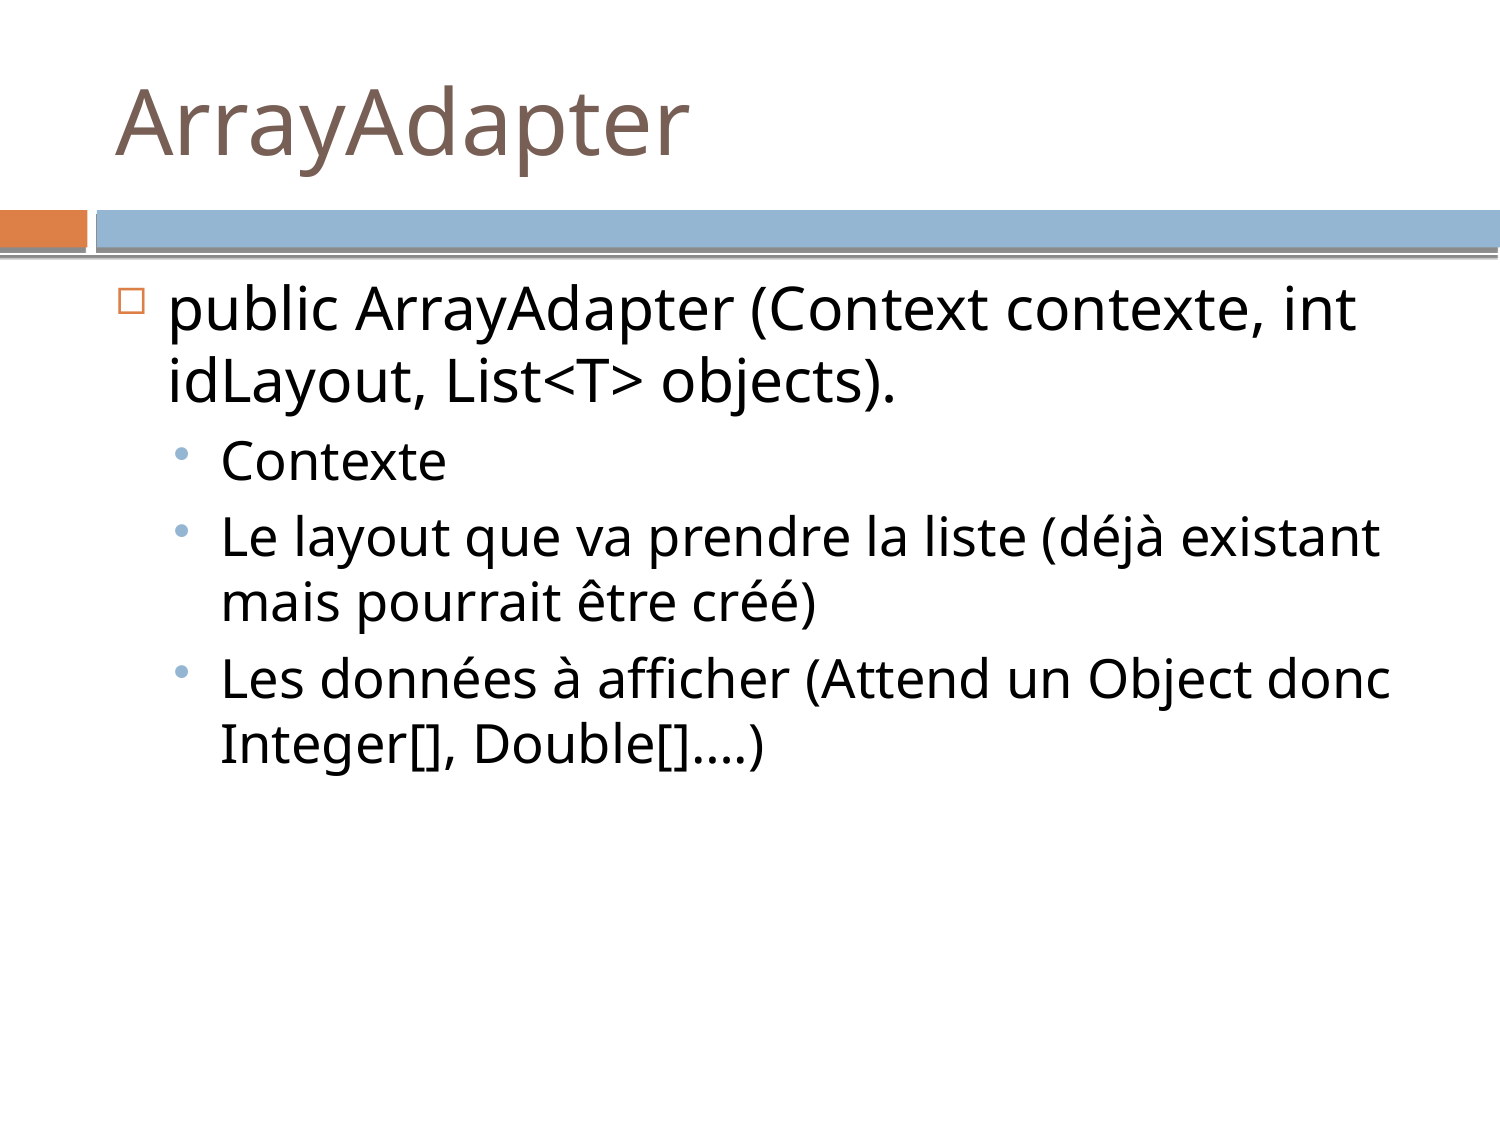

# ArrayAdapter
public ArrayAdapter (Context contexte, int idLayout, List<T> objects).
Contexte
Le layout que va prendre la liste (déjà existant mais pourrait être créé)
Les données à afficher (Attend un Object donc Integer[], Double[]….)